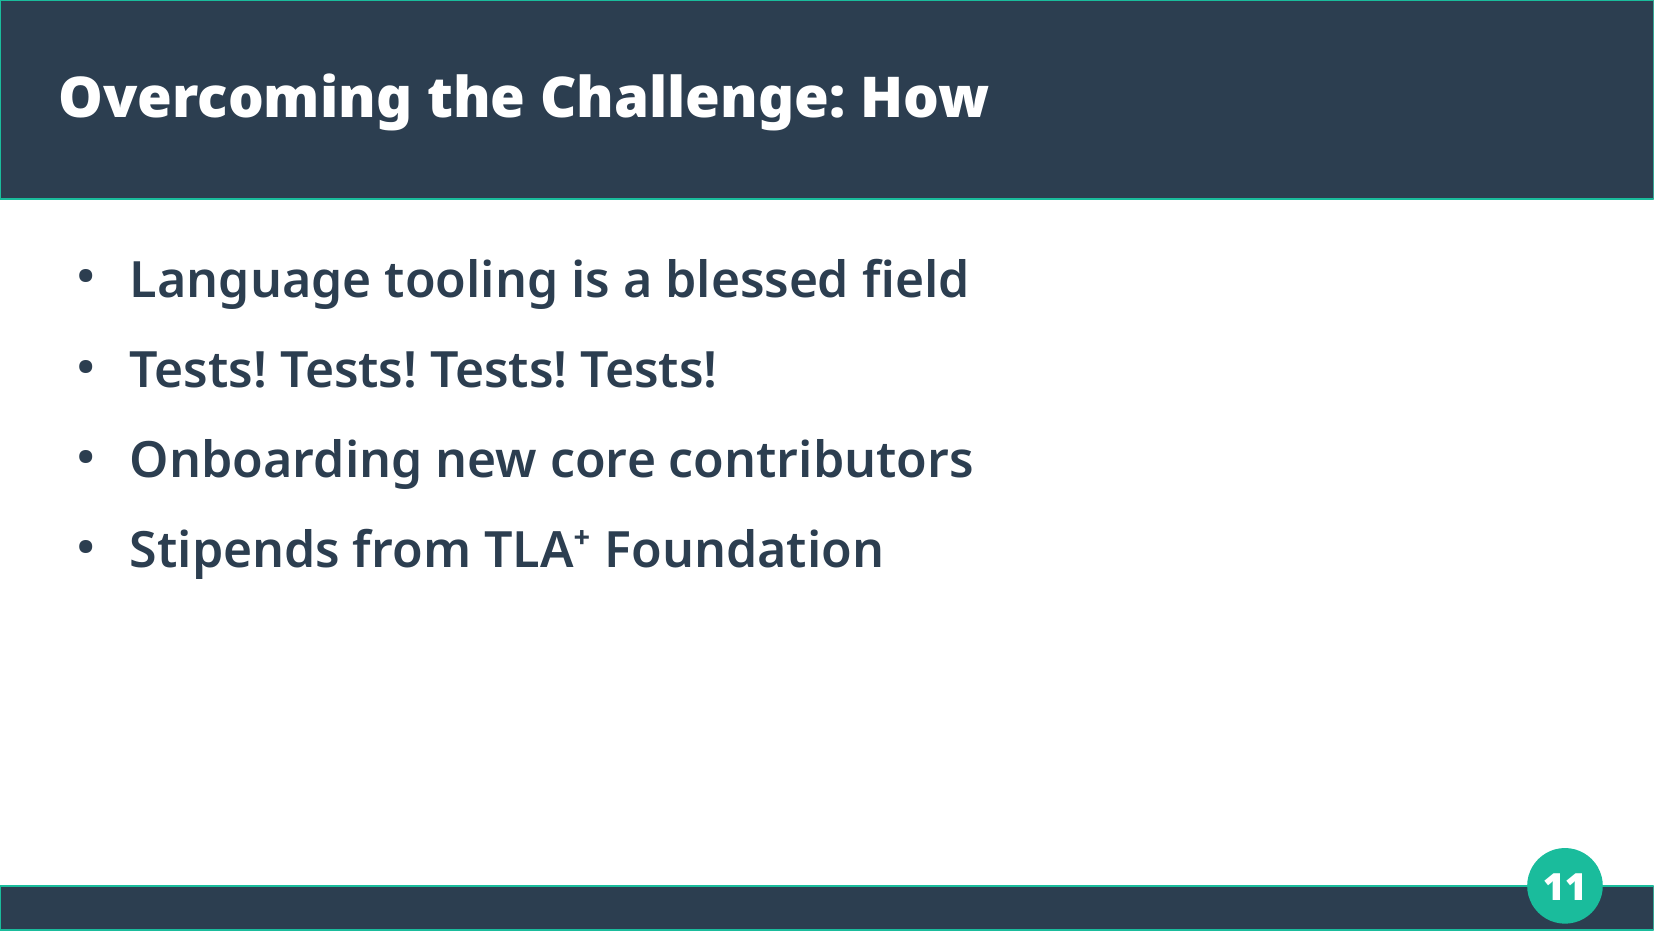

# Overcoming the Challenge: How
Language tooling is a blessed field
Tests! Tests! Tests! Tests!
Onboarding new core contributors
Stipends from TLA⁺ Foundation
11